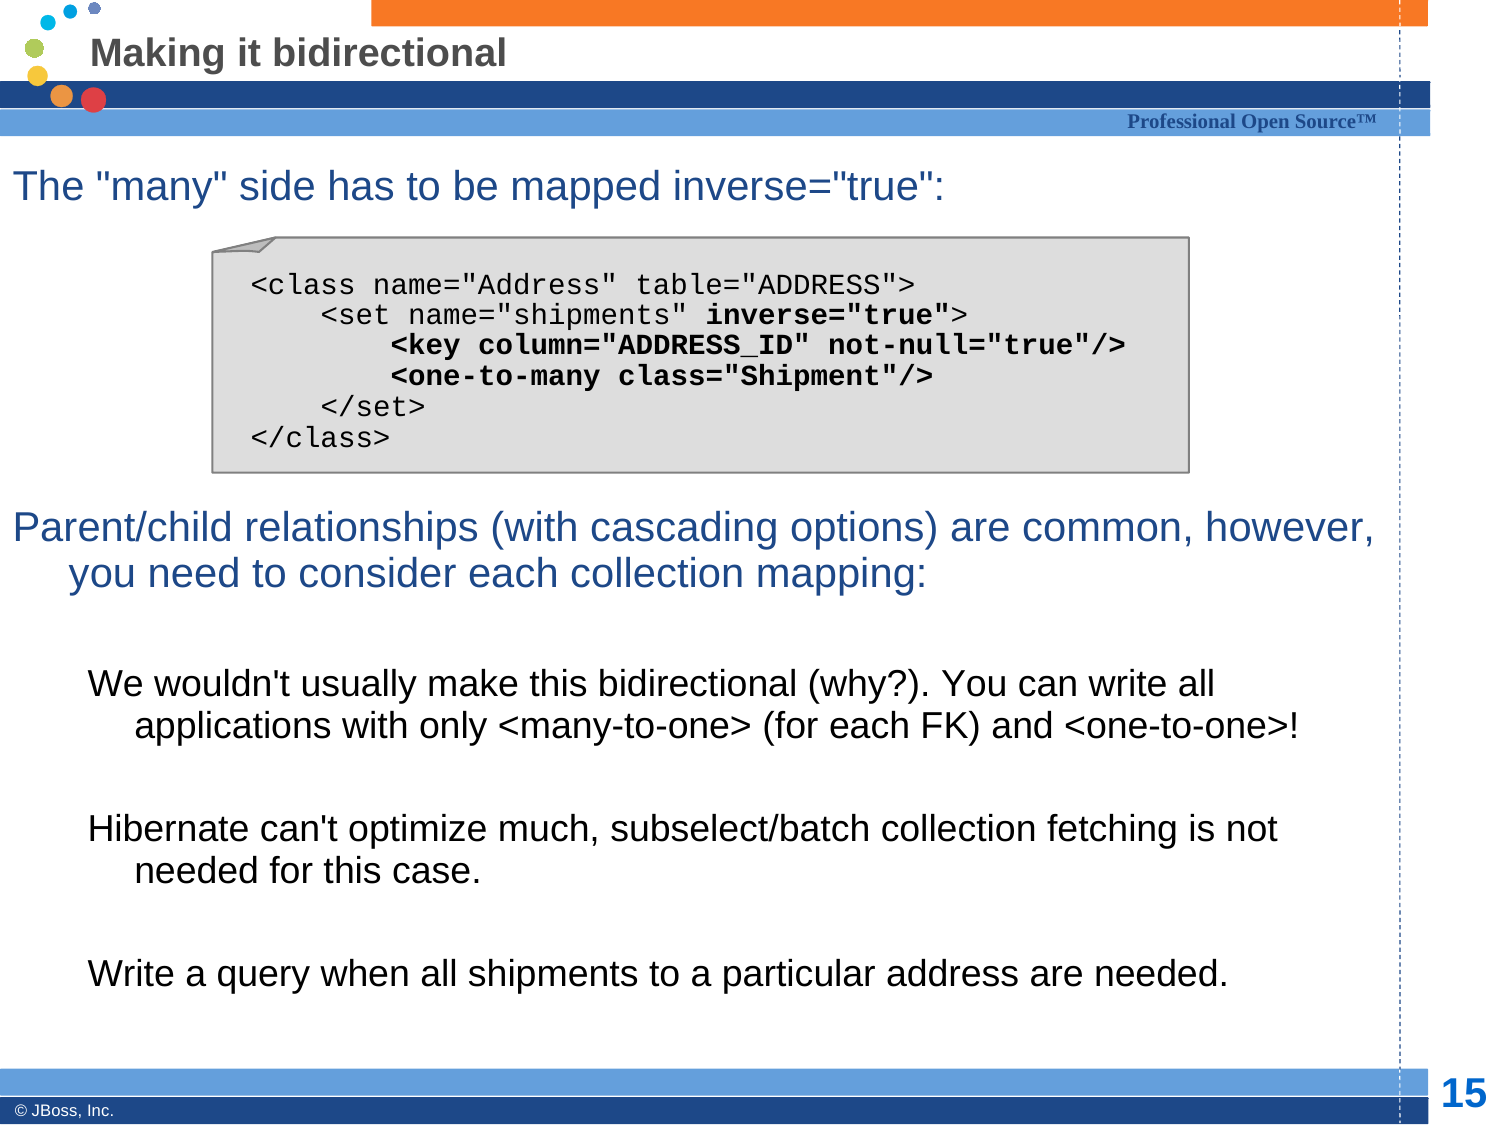

# Making it bidirectional
The "many" side has to be mapped inverse="true":
Parent/child relationships (with cascading options) are common, however, you need to consider each collection mapping:
We wouldn't usually make this bidirectional (why?). You can write all applications with only <many-to-one> (for each FK) and <one-to-one>!
Hibernate can't optimize much, subselect/batch collection fetching is not needed for this case.
Write a query when all shipments to a particular address are needed.
<class name="Address" table="ADDRESS">
 <set name="shipments" inverse="true">
 <key column="ADDRESS_ID" not-null="true"/>
 <one-to-many class="Shipment"/>
 </set>
</class>